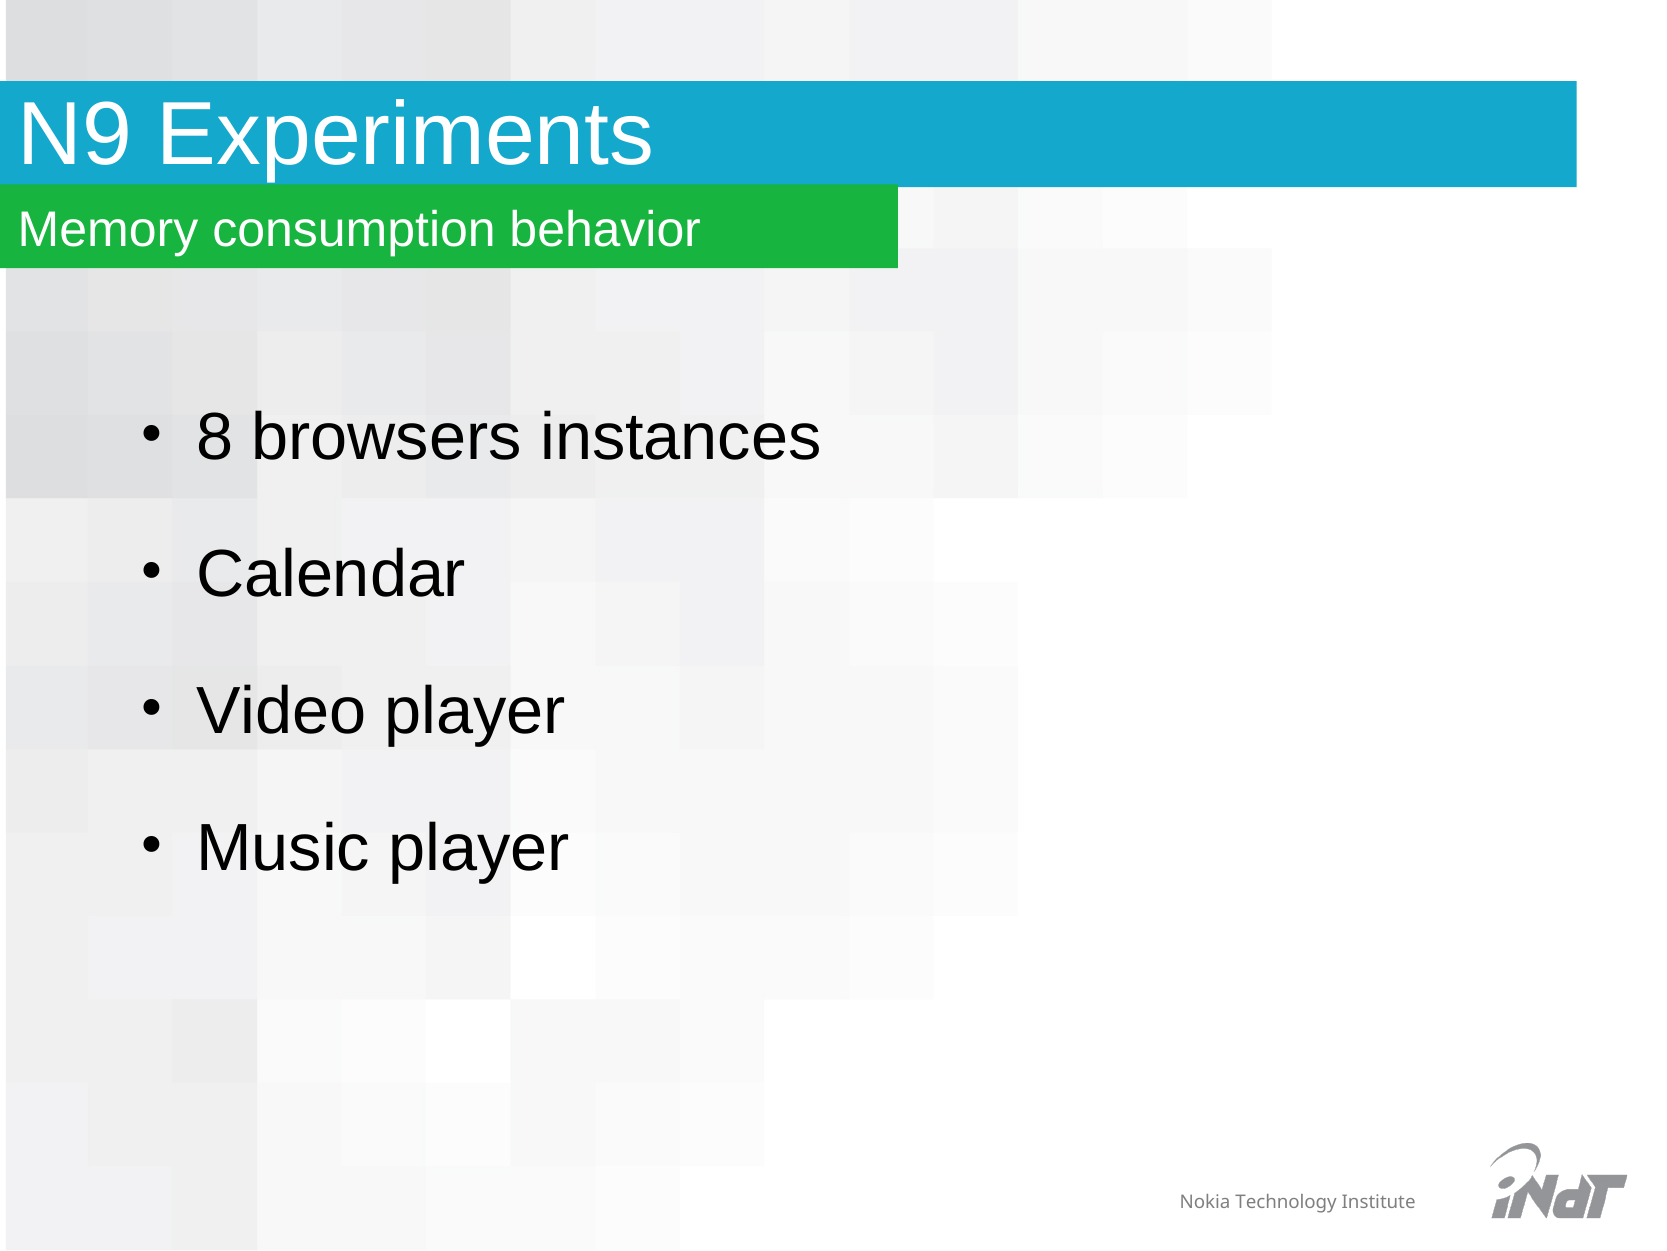

N9 Experiments
Memory consumption behavior
# 8 browsers instances
Calendar
Video player
Music player